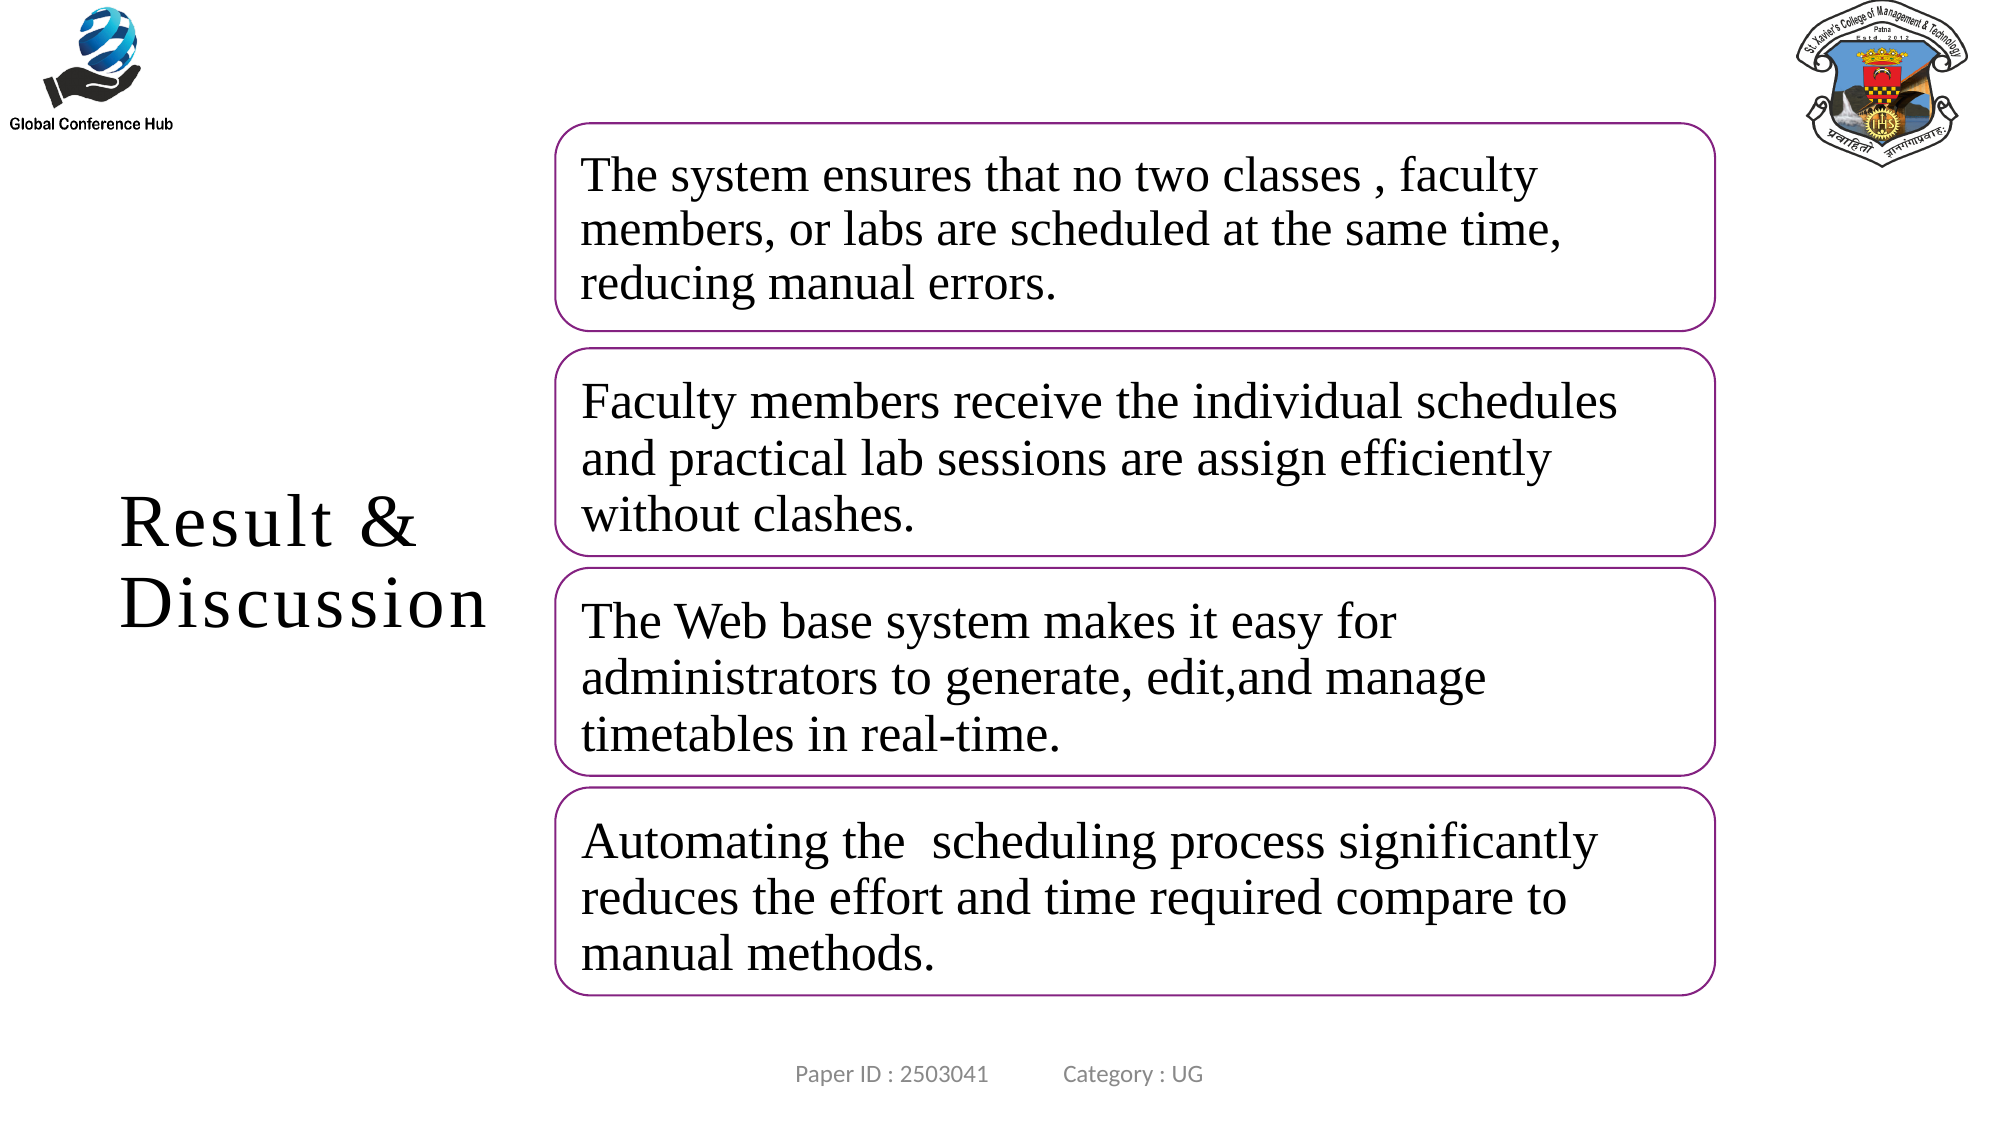

# Result & Discussion
The system ensures that no two classes , faculty members, or labs are scheduled at the same time, reducing manual errors.
Faculty members receive the individual schedules and practical lab sessions are assign efficiently without clashes.
The Web base system makes it easy for administrators to generate, edit,and manage timetables in real-time.
Automating the scheduling process significantly reduces the effort and time required compare to manual methods.
Paper ID : 2503041 Category : UG